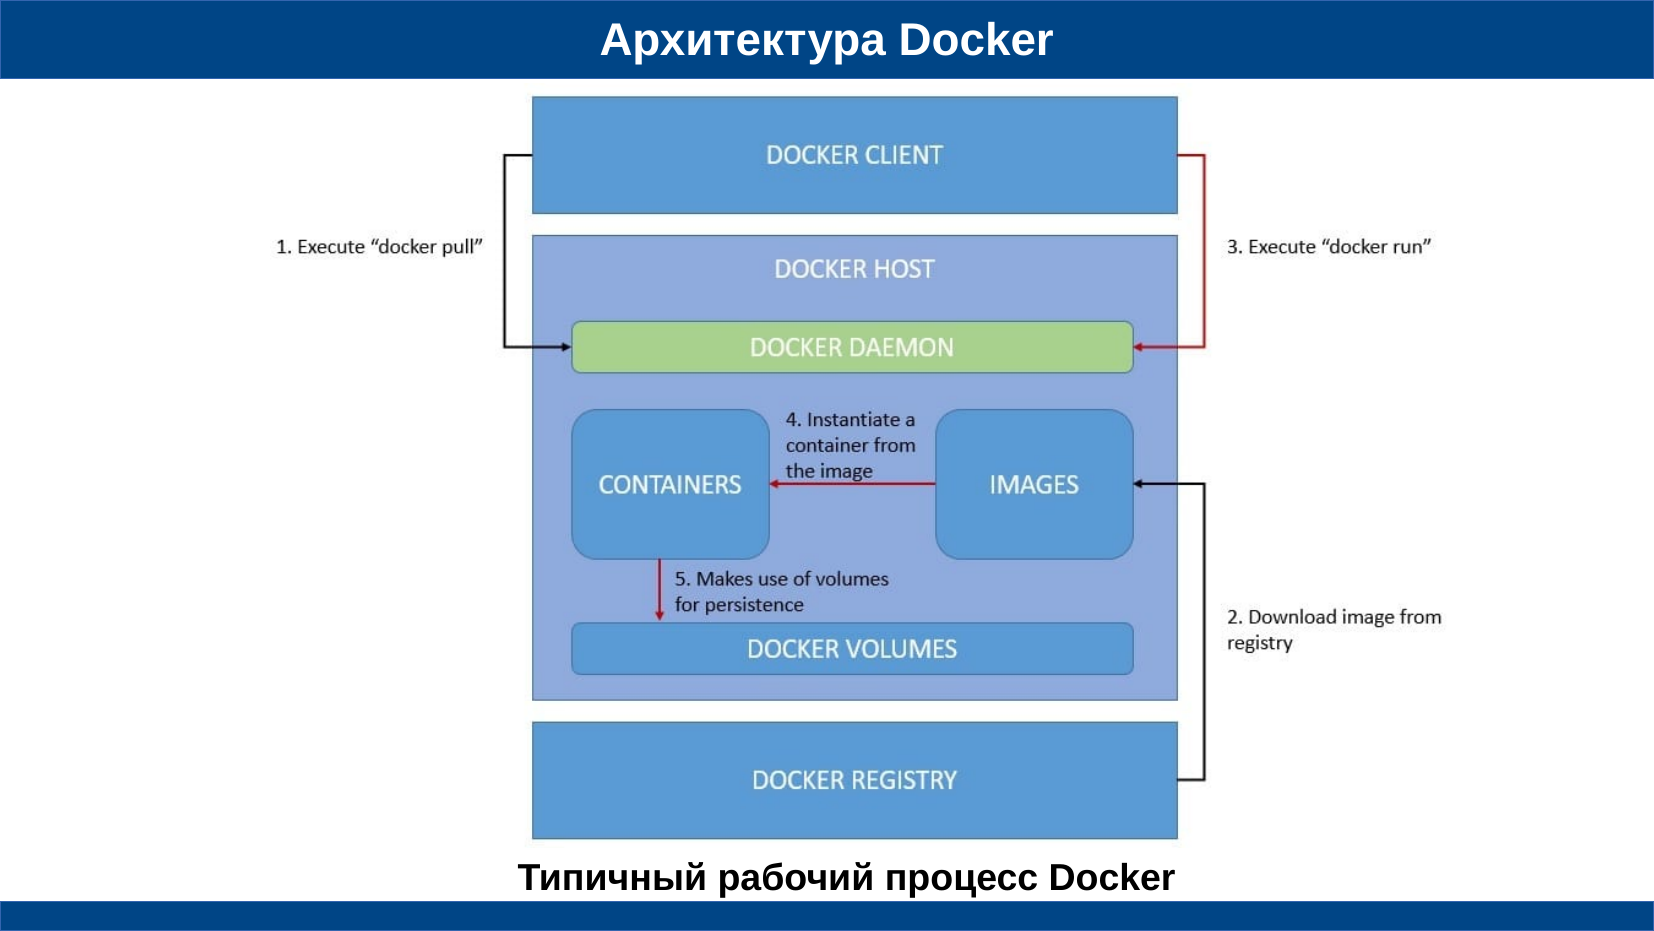

# Архитектура Docker
Типичный рабочий процесс Docker